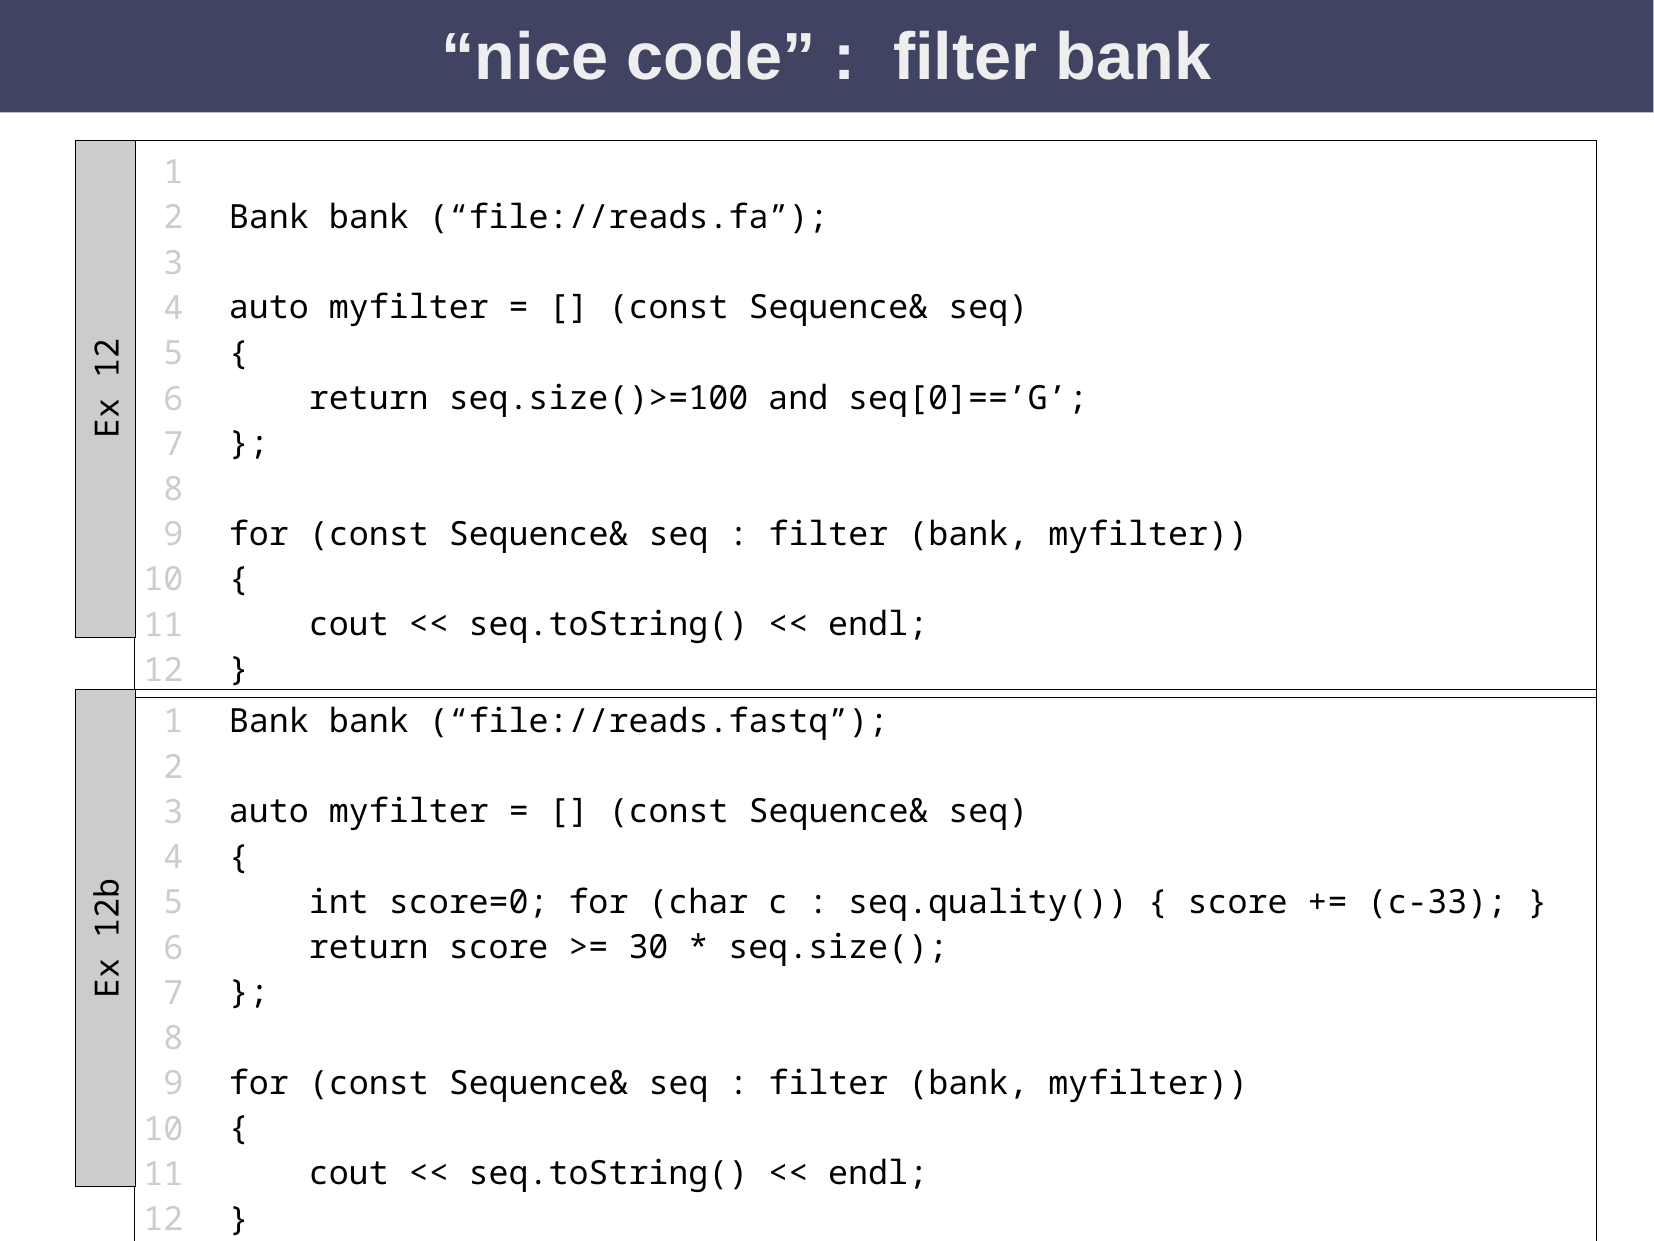

“nice code” : filter bank
 Bank bank (“file://reads.fa”);
 auto myfilter = [] (const Sequence& seq)
 {
 return seq.size()>=100 and seq[0]==’G’;
 };
 for (const Sequence& seq : filter (bank, myfilter))
 {
 cout << seq.toString() << endl;
 }
 1
 2
 3
 4
 5
 6
 7
 8
 9
10
11
12
Ex 12
 Bank bank (“file://reads.fastq”);
 auto myfilter = [] (const Sequence& seq)
 {
 int score=0; for (char c : seq.quality()) { score += (c-33); }
 return score >= 30 * seq.size();
 };
 for (const Sequence& seq : filter (bank, myfilter))
 {
 cout << seq.toString() << endl;
 }
 1
 2
 3
 4
 5
 6
 7
 8
 9
10
11
12
Ex 12b